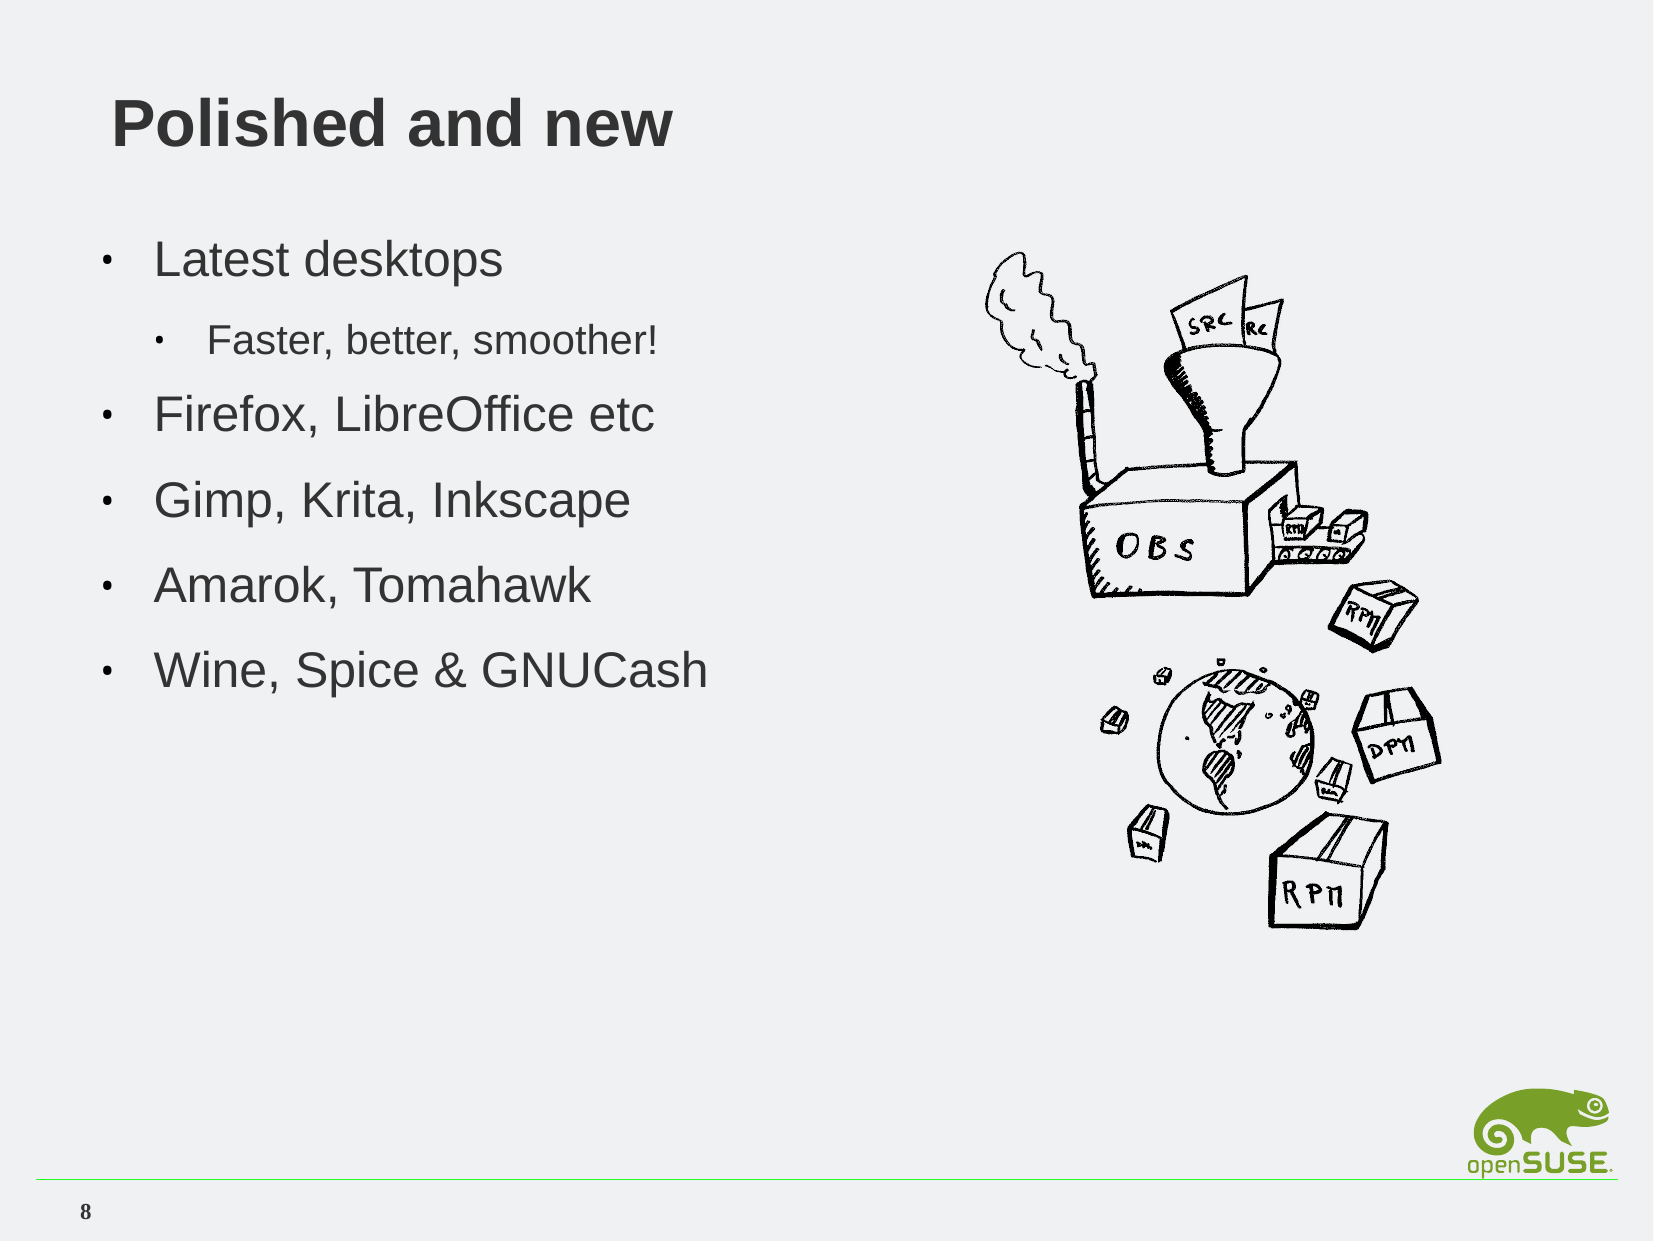

# Polished and new
Latest desktops
Faster, better, smoother!
Firefox, LibreOffice etc
Gimp, Krita, Inkscape
Amarok, Tomahawk
Wine, Spice & GNUCash
8